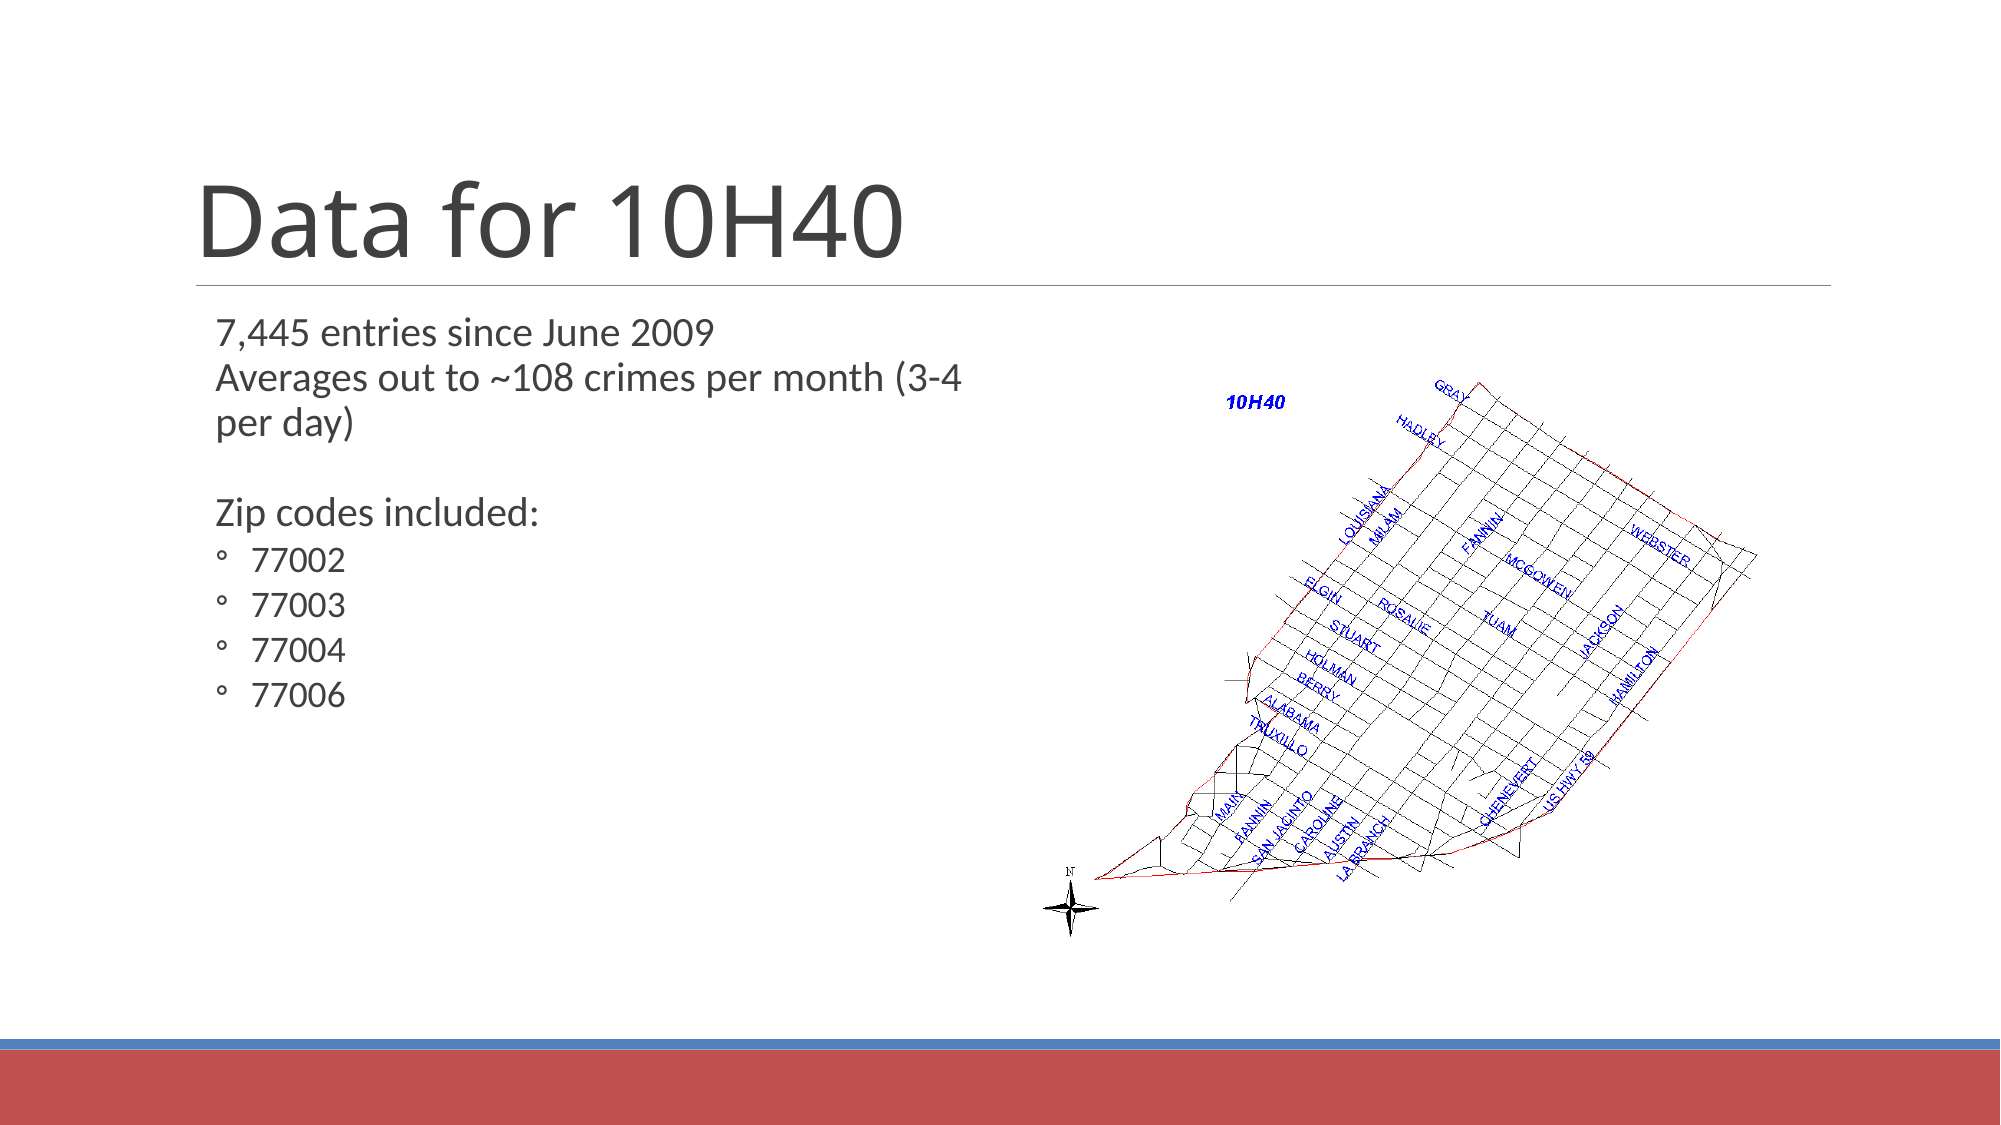

Data for 10H40
7,445 entries since June 2009
Averages out to ~108 crimes per month (3-4 per day)
Zip codes included:
77002
77003
77004
77006